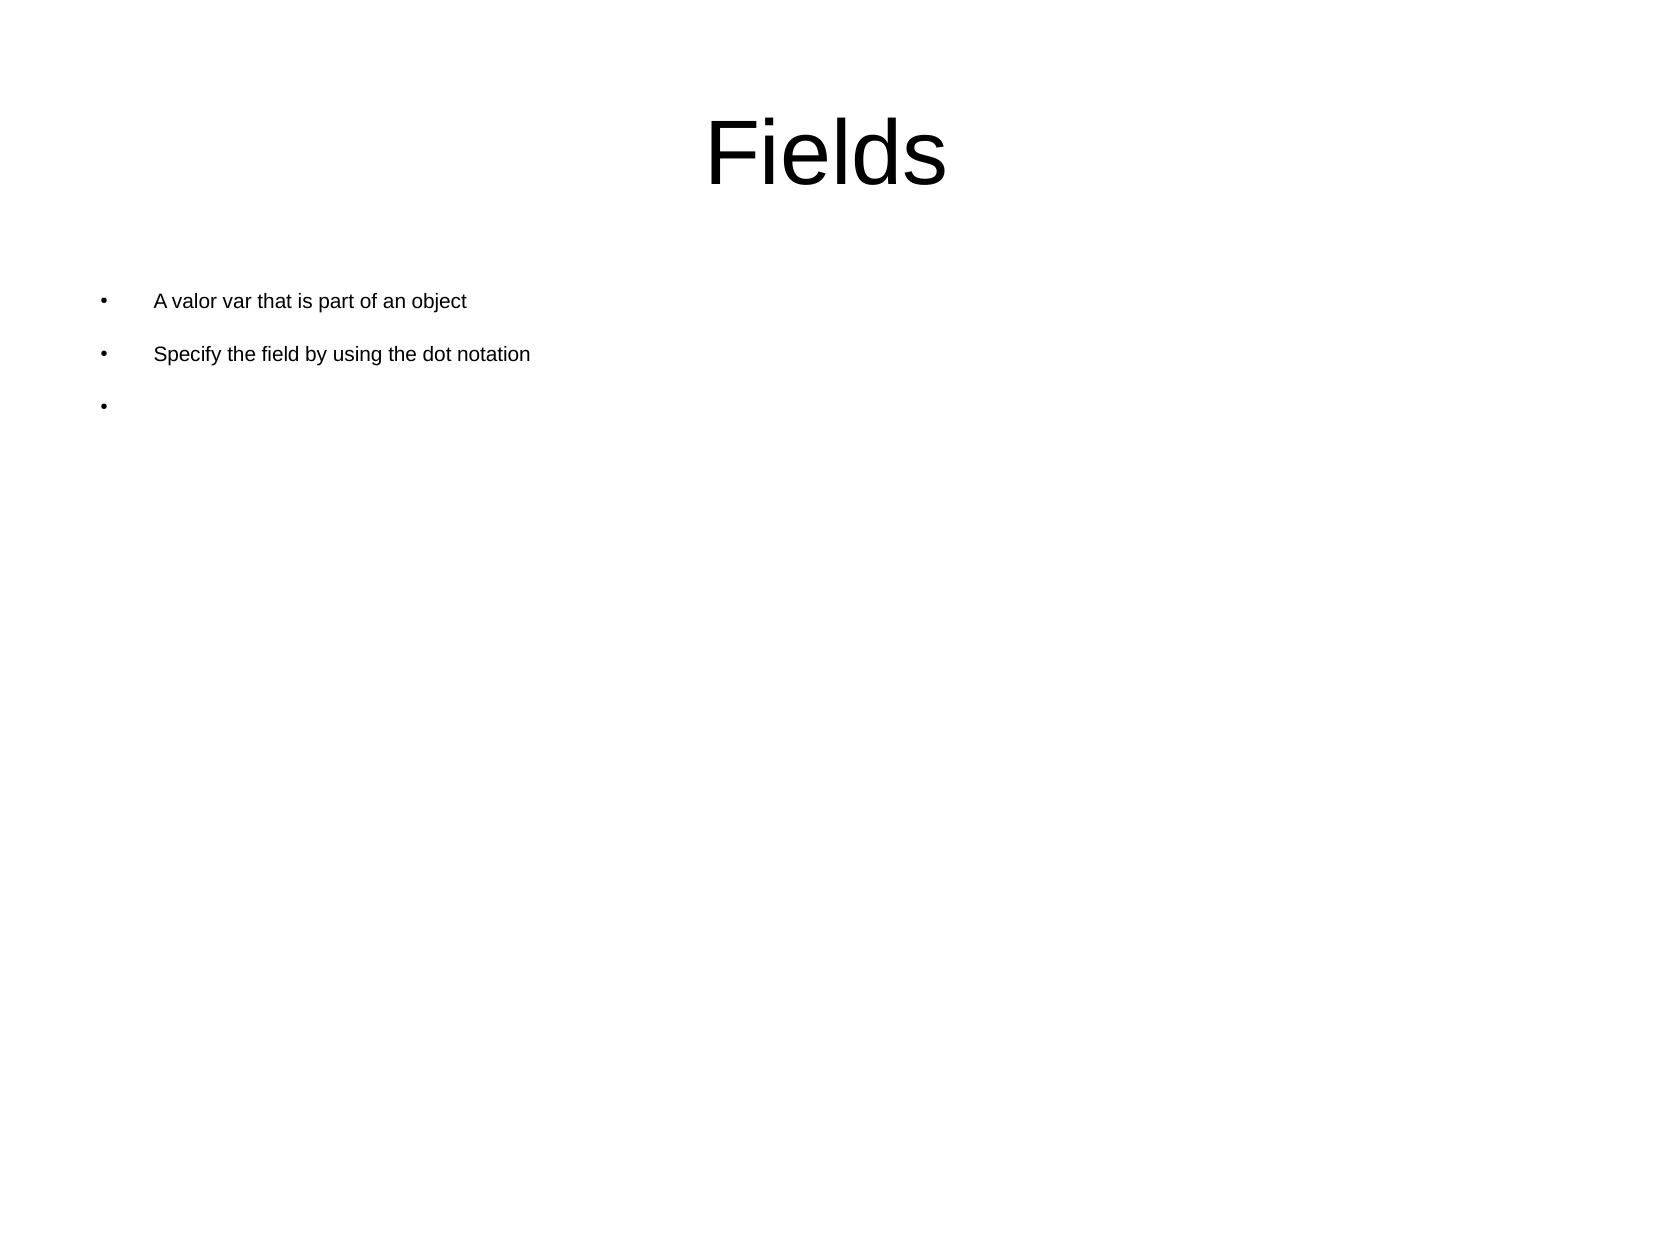

# Fields
A valor var that is part of an object
Specify the field by using the dot notation